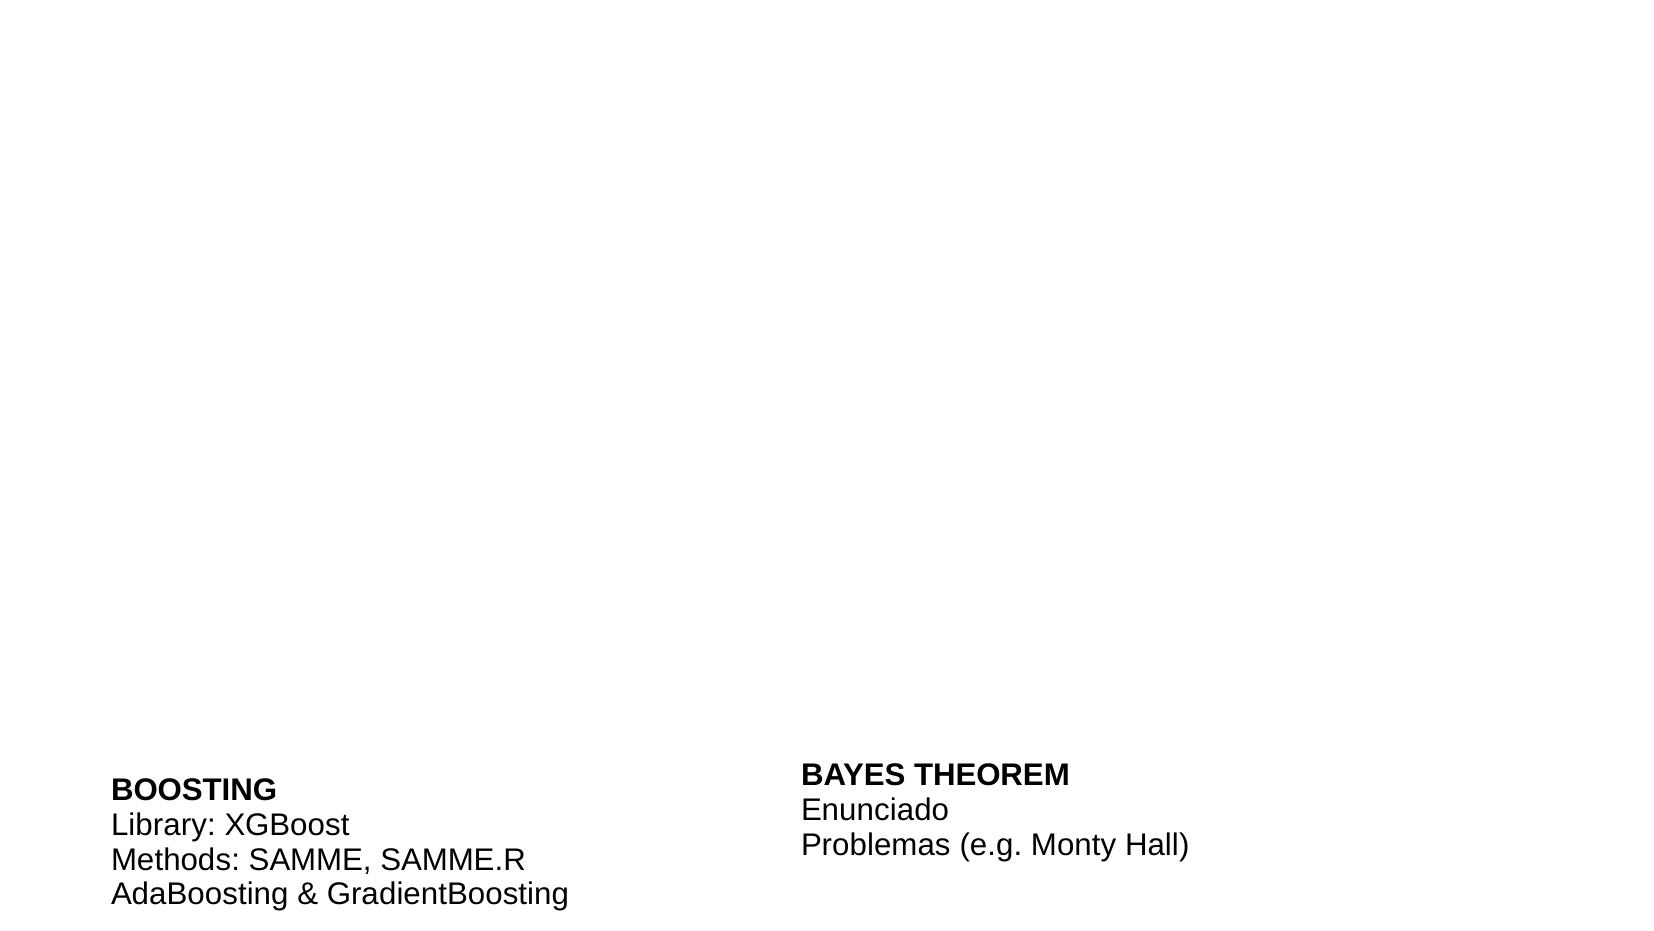

BAYES THEOREM
Enunciado
Problemas (e.g. Monty Hall)
BOOSTING
Library: XGBoost
Methods: SAMME, SAMME.R
AdaBoosting & GradientBoosting